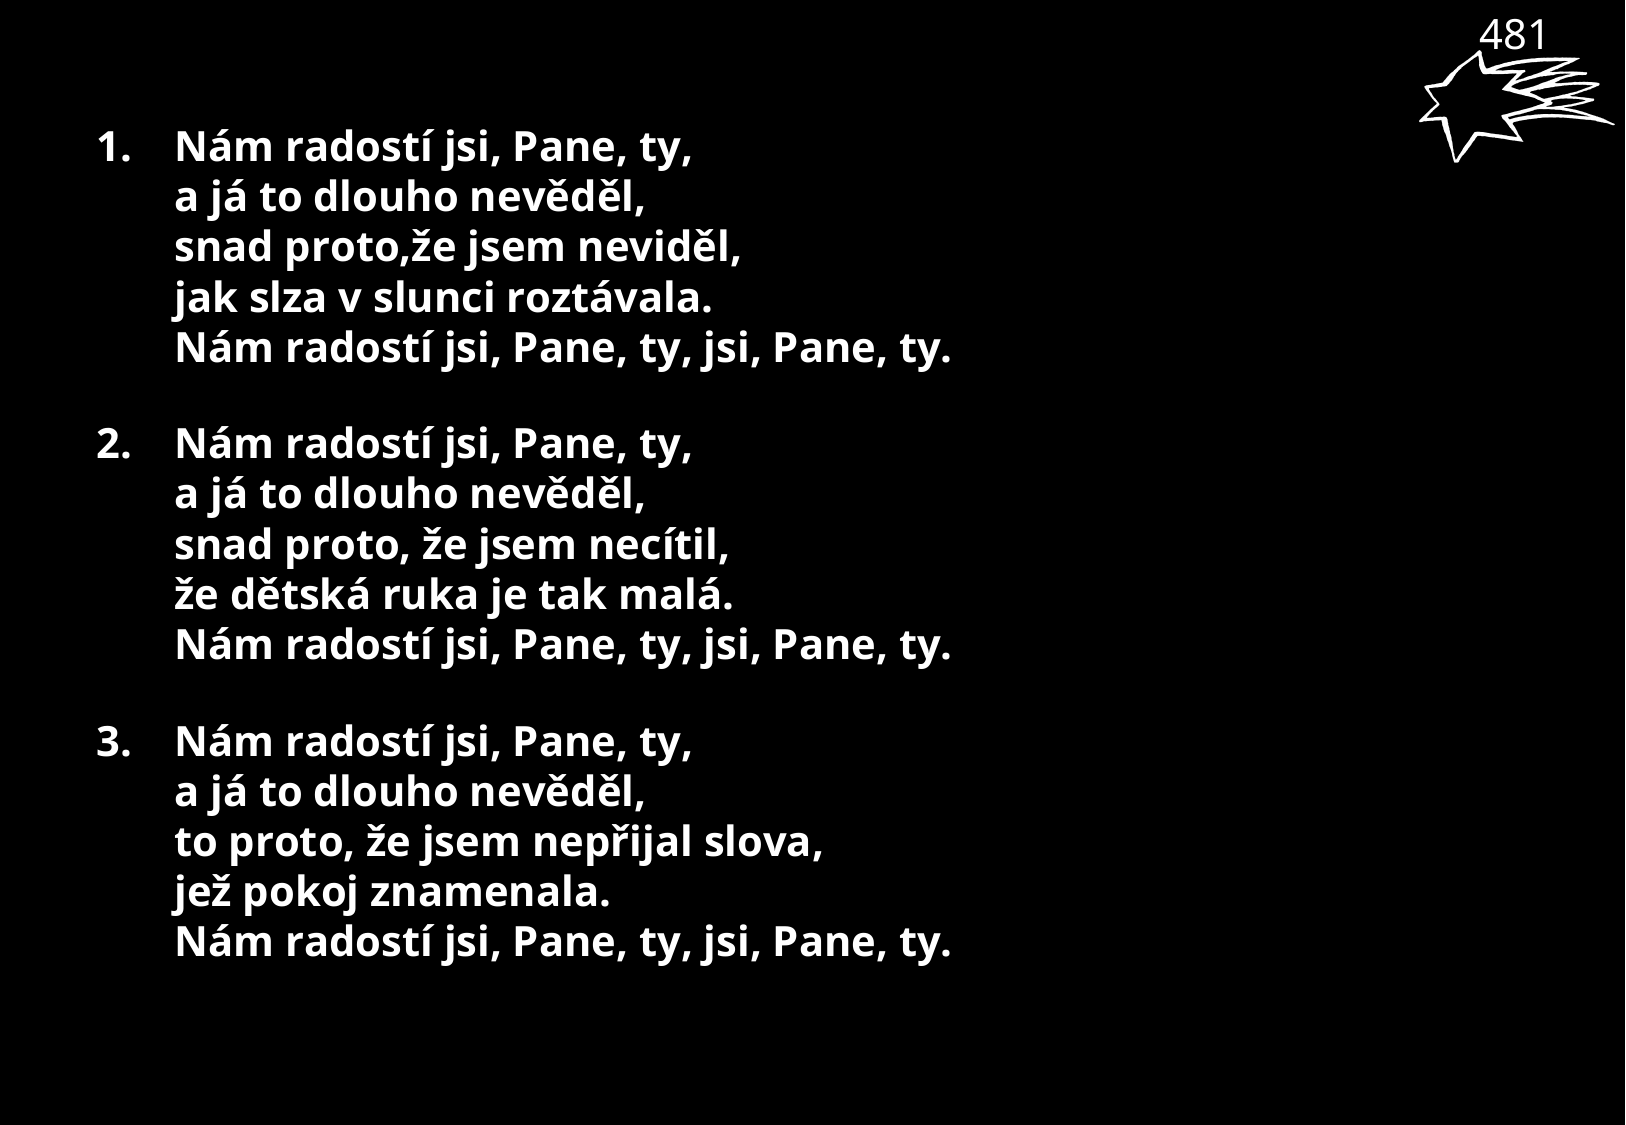

481
# 1. 	Nám radostí jsi, Pane, ty, a já to dlouho nevěděl, snad proto,že jsem neviděl, jak slza v slunci roztávala. Nám radostí jsi, Pane, ty, jsi, Pane, ty.
2.	Nám radostí jsi, Pane, ty,
a já to dlouho nevěděl,
snad proto, že jsem necítil,
že dětská ruka je tak malá.
Nám radostí jsi, Pane, ty, jsi, Pane, ty.
3.	Nám radostí jsi, Pane, ty,
a já to dlouho nevěděl,
to proto, že jsem nepřijal slova,
jež pokoj znamenala.
Nám radostí jsi, Pane, ty, jsi, Pane, ty.